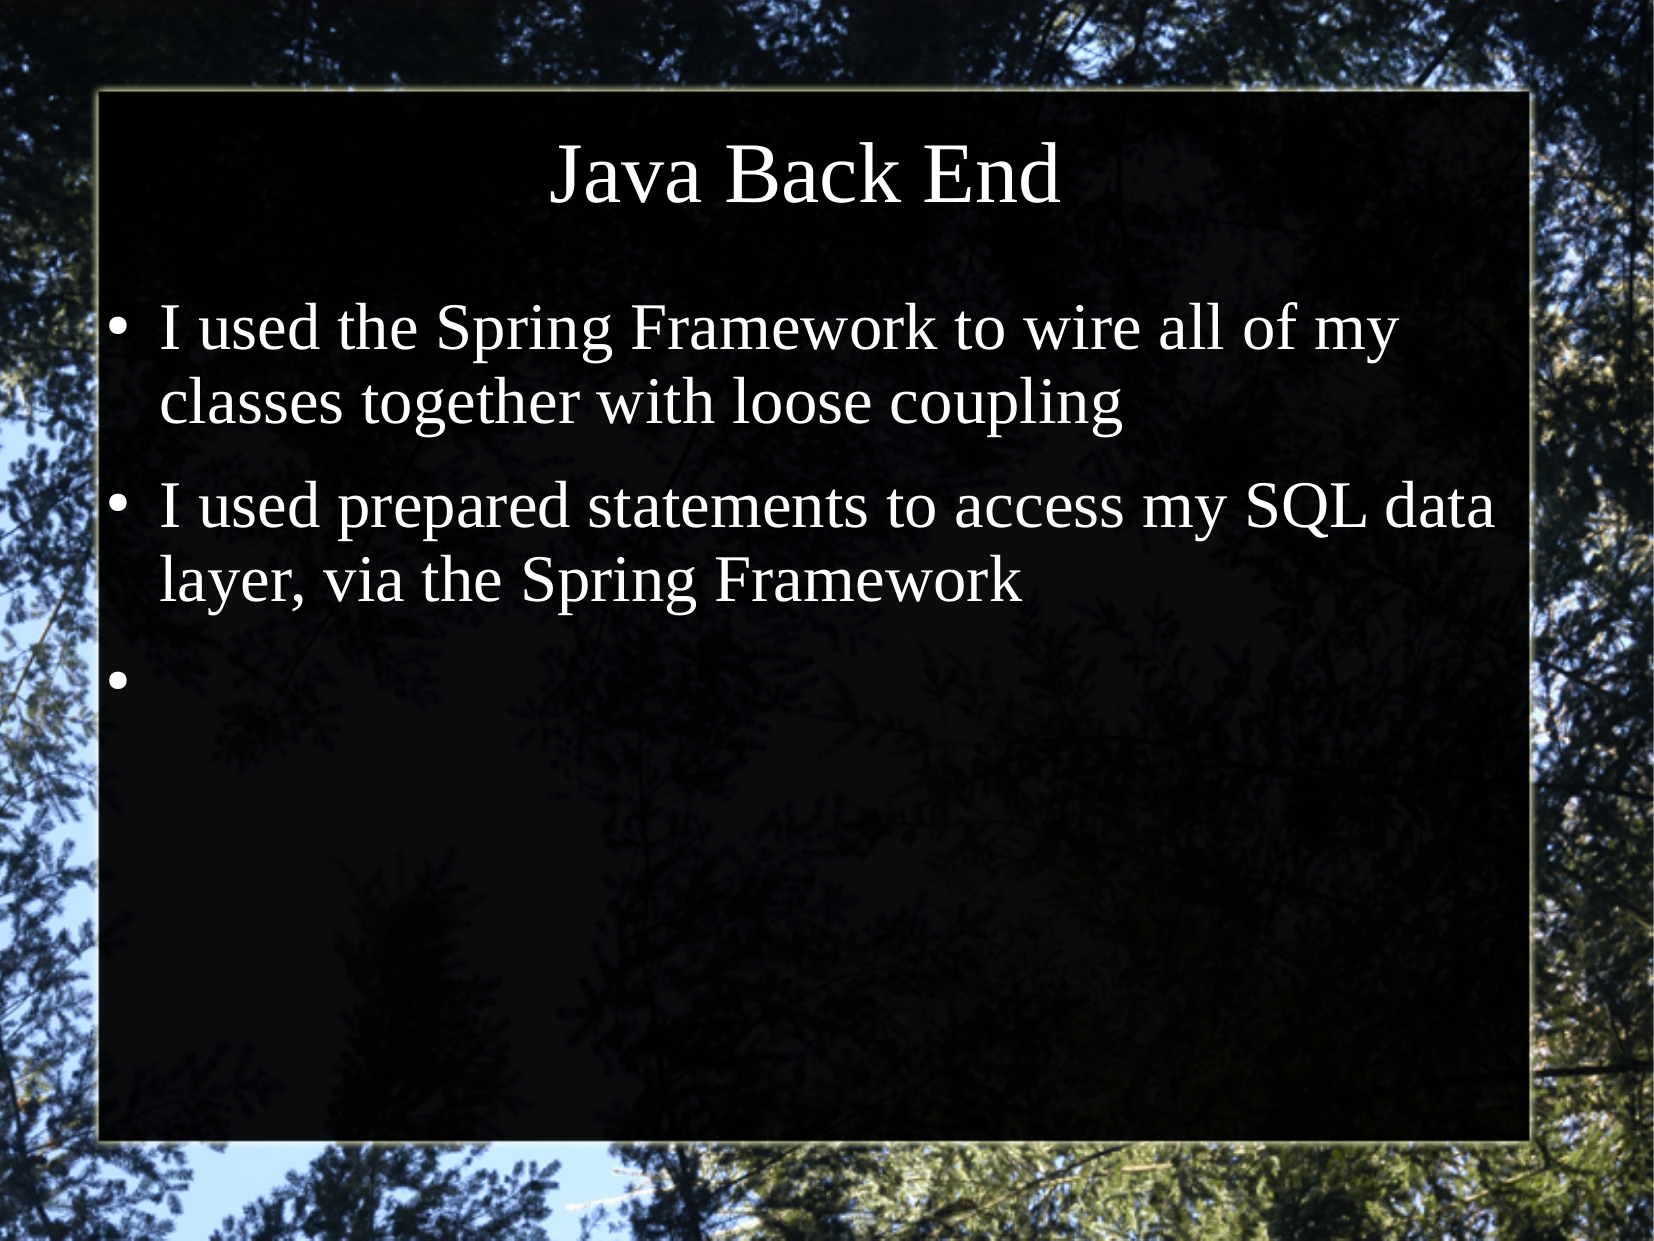

# Java Back End
I used the Spring Framework to wire all of my classes together with loose coupling
I used prepared statements to access my SQL data layer, via the Spring Framework